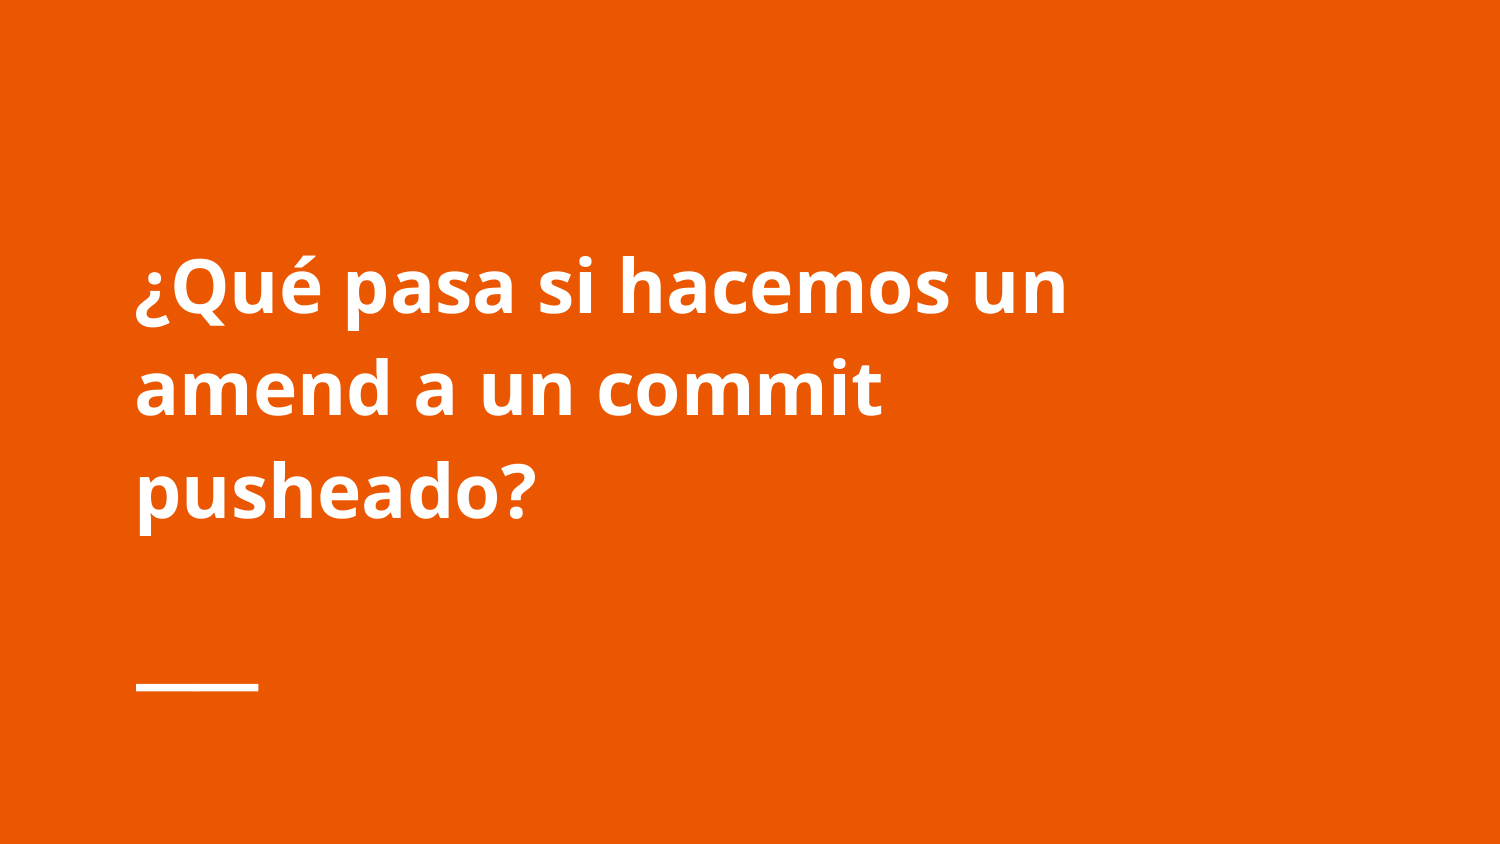

# ¿Qué pasa si hacemos un amend a un commit pusheado?